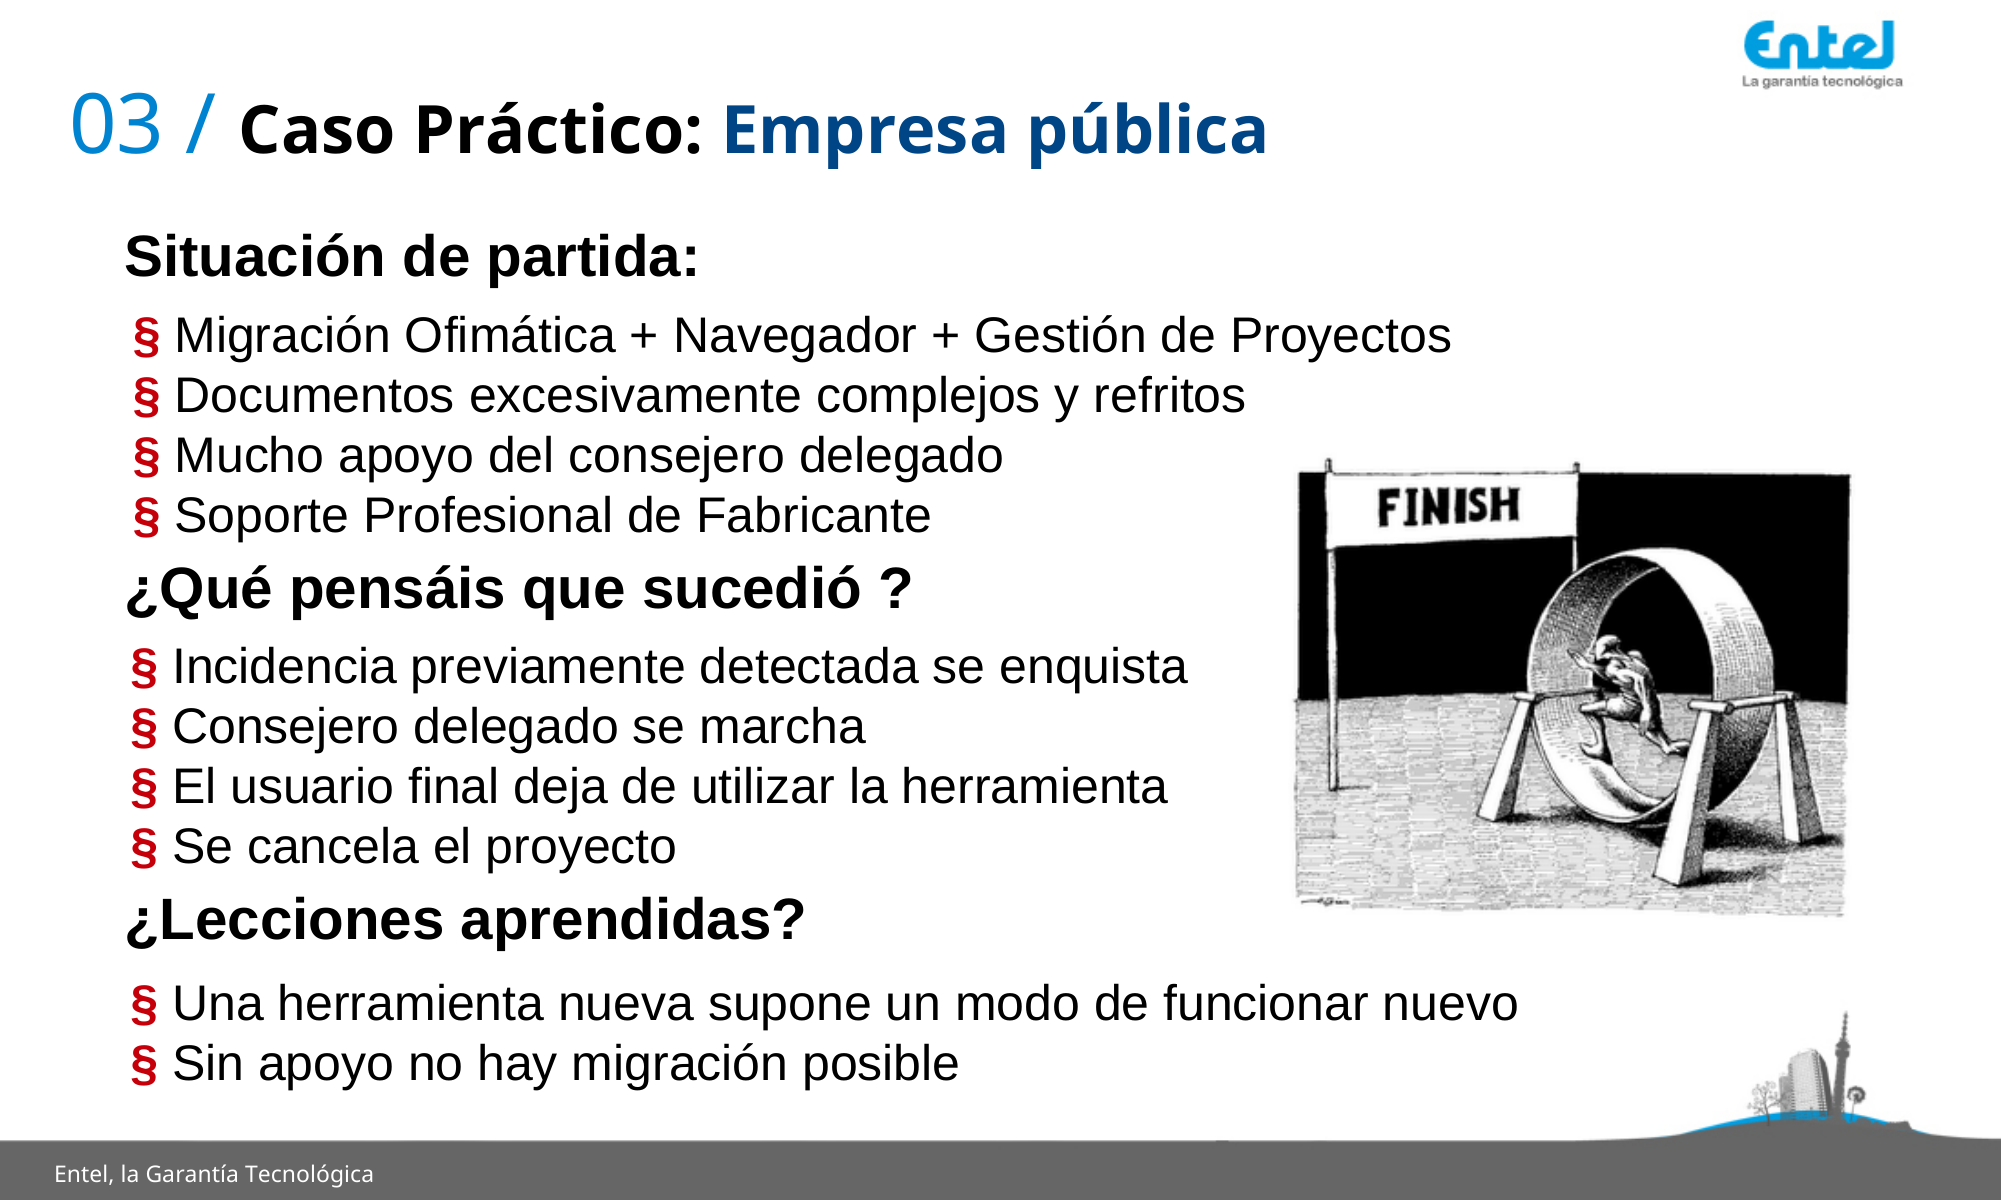

03 / Caso Práctico: Empresa pública
Situación de partida:
§ Migración Ofimática + Navegador + Gestión de Proyectos
§ Documentos excesivamente complejos y refritos
§ Mucho apoyo del consejero delegado
§ Soporte Profesional de Fabricante
§ Incidencia previamente detectada se enquista
§ Consejero delegado se marcha
§ El usuario final deja de utilizar la herramienta
§ Se cancela el proyecto
¿Qué pensáis que sucedió ?
¿Lecciones aprendidas?
§ Una herramienta nueva supone un modo de funcionar nuevo
§ Sin apoyo no hay migración posible
Entel, la Garantía Tecnológica